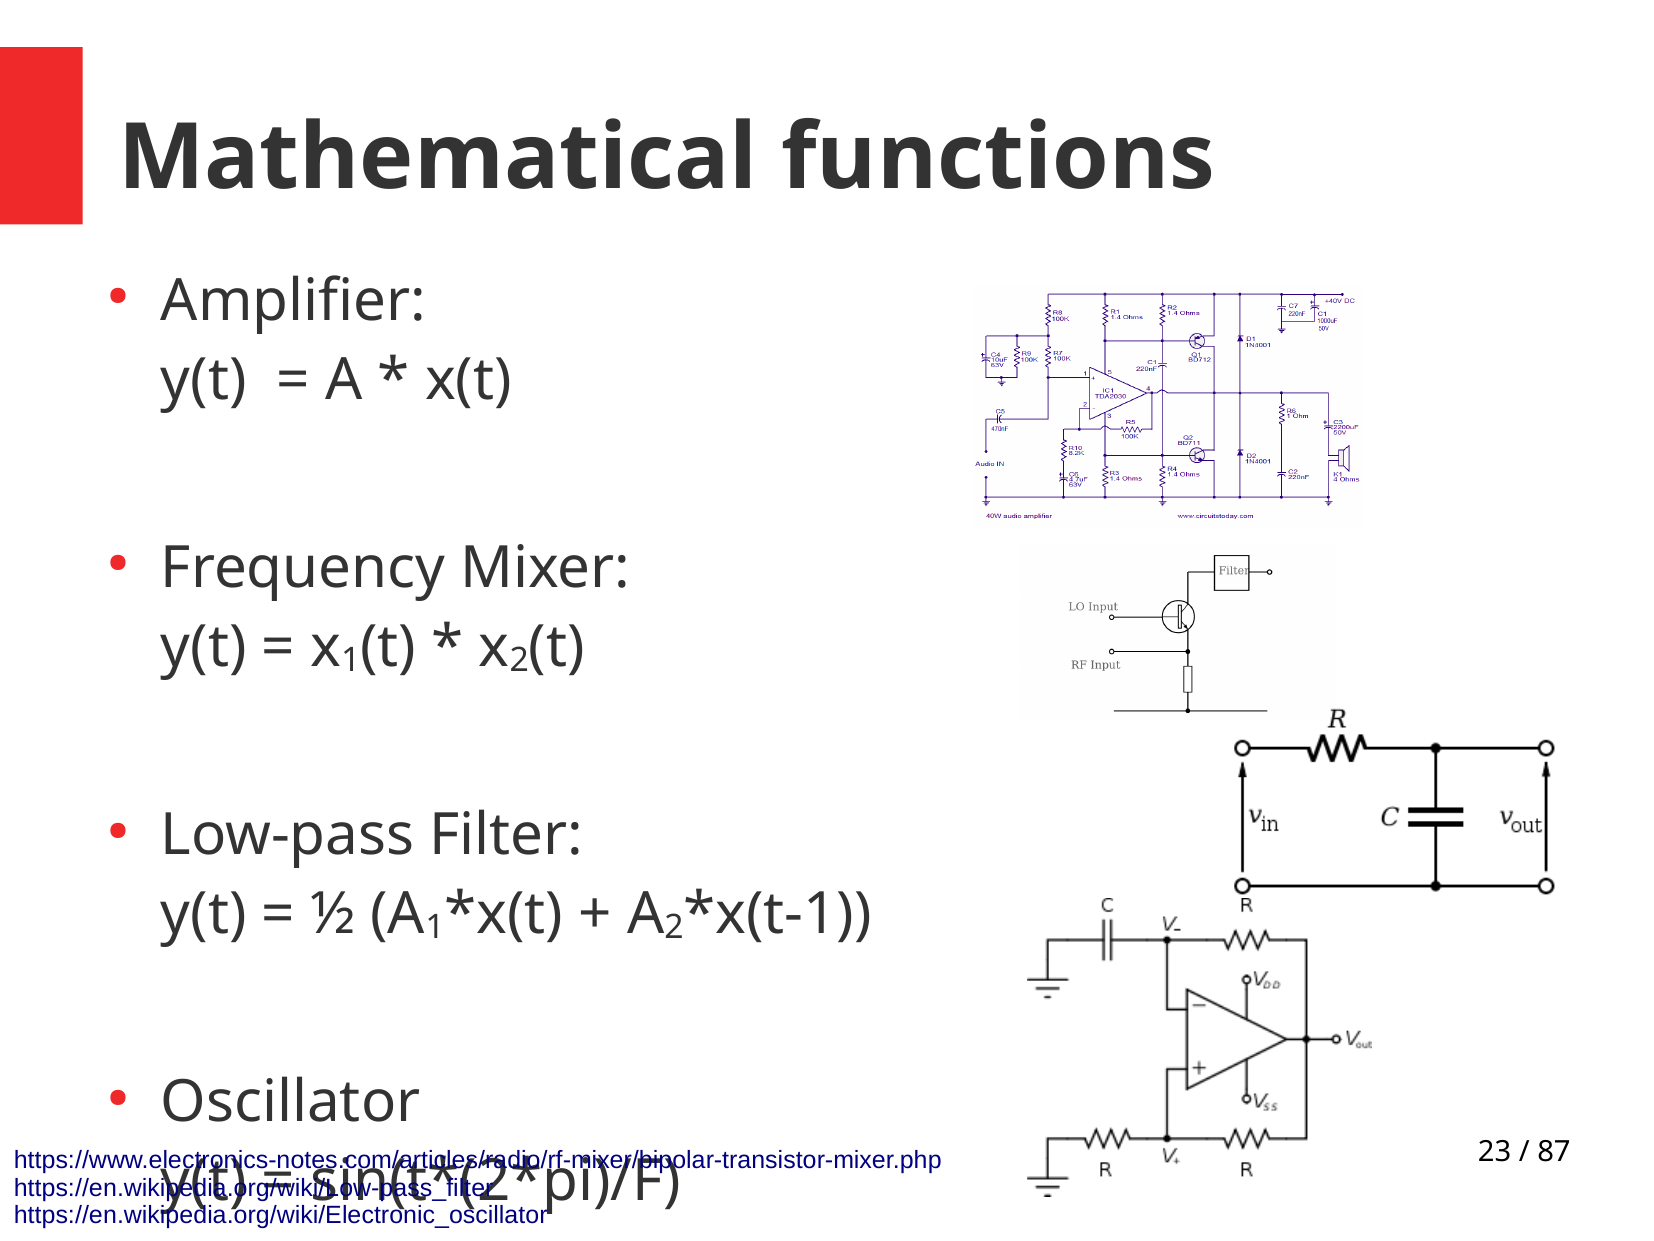

# Mathematical functions
Amplifier:
y(t) = A * x(t)
Frequency Mixer:
y(t) = x1(t) * x2(t)
Low-pass Filter:
y(t) = ½ (A1*x(t) + A2*x(t-1))
Oscillator
y(t) = sin(t*(2*pi)/F)
23
https://www.electronics-notes.com/articles/radio/rf-mixer/bipolar-transistor-mixer.php
https://en.wikipedia.org/wiki/Low-pass_filter
https://en.wikipedia.org/wiki/Electronic_oscillator